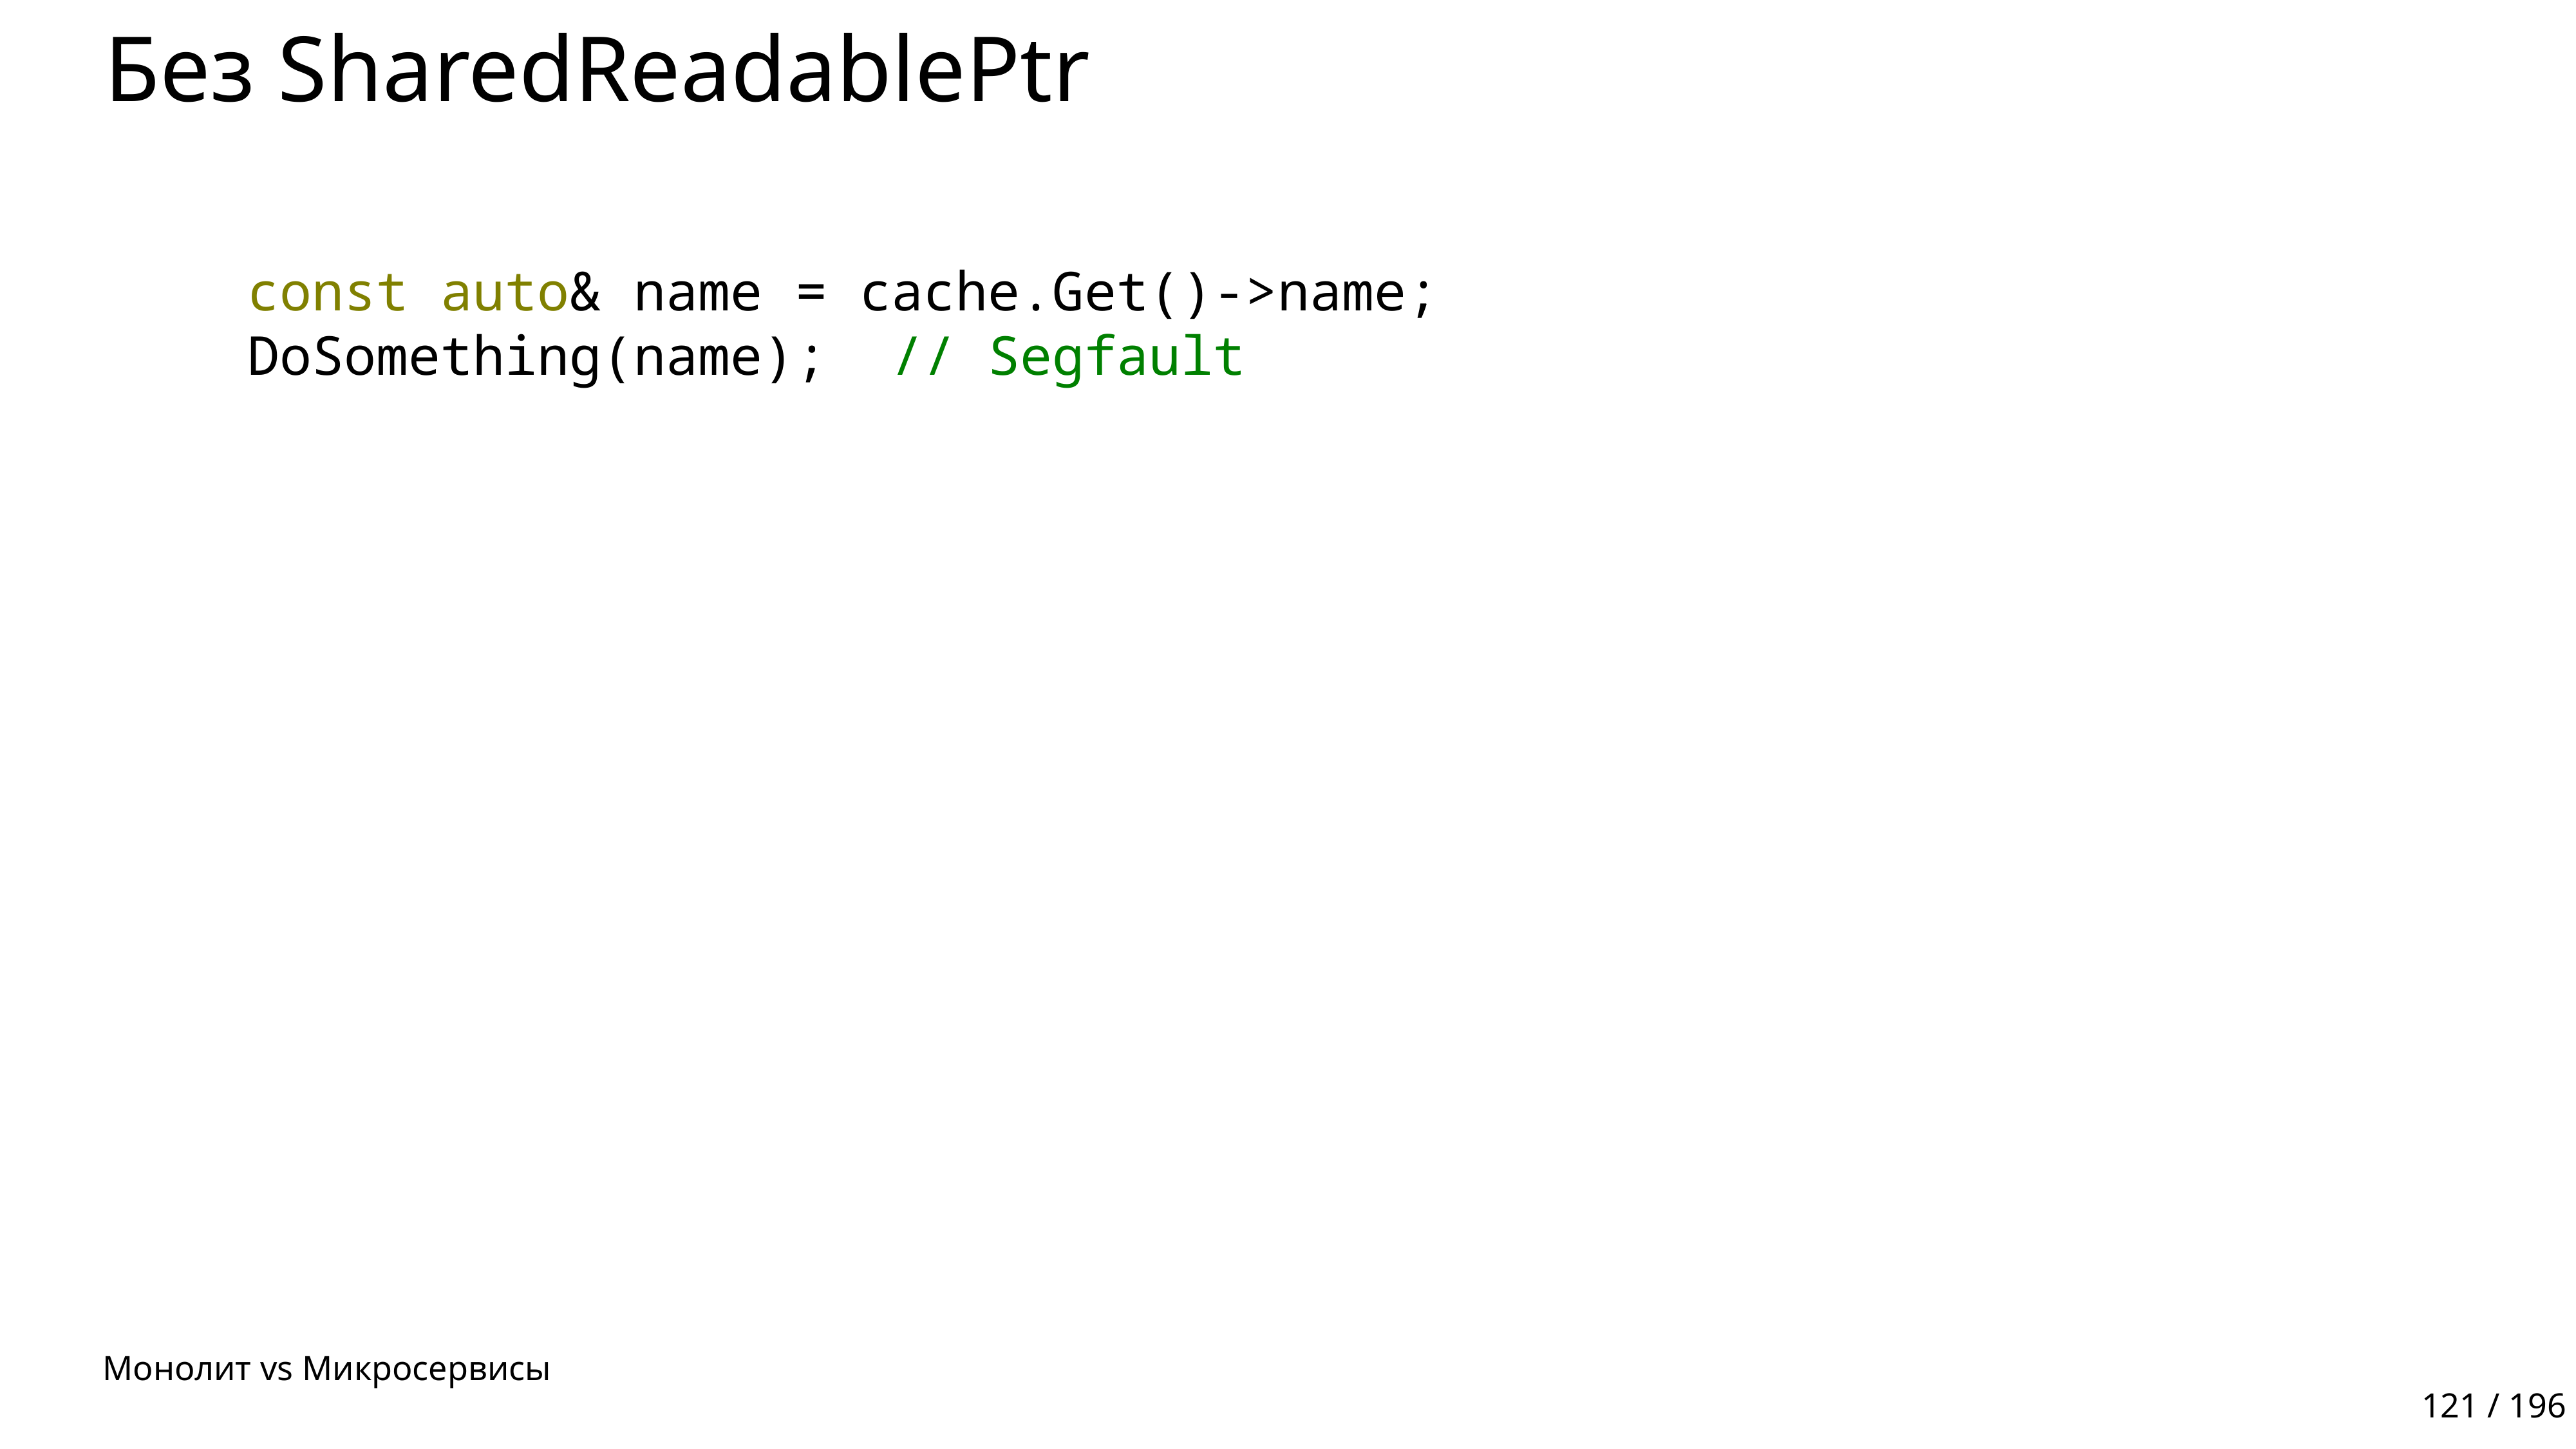

Без SharedReadablePtr
 const auto& name = cache.Get()->name;
 DoSomething(name); // Segfault
# Монолит vs Микросервисы